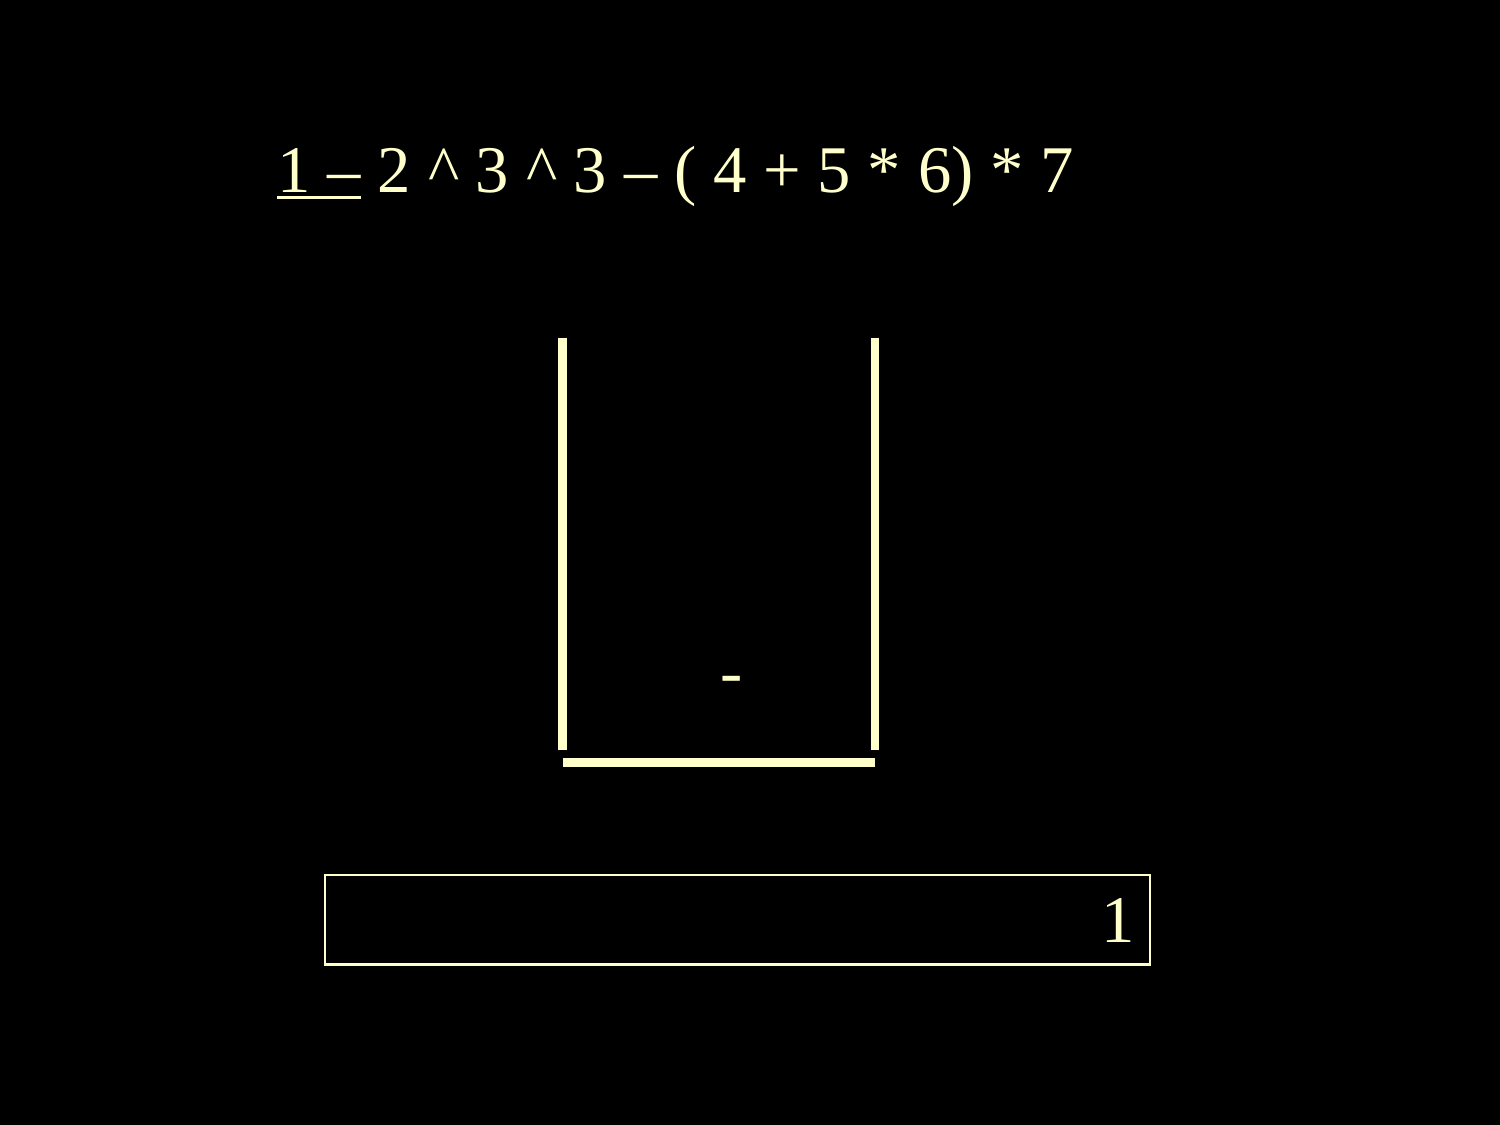

1 – 2 ^ 3 ^ 3 – ( 4 + 5 * 6) * 7
-
1